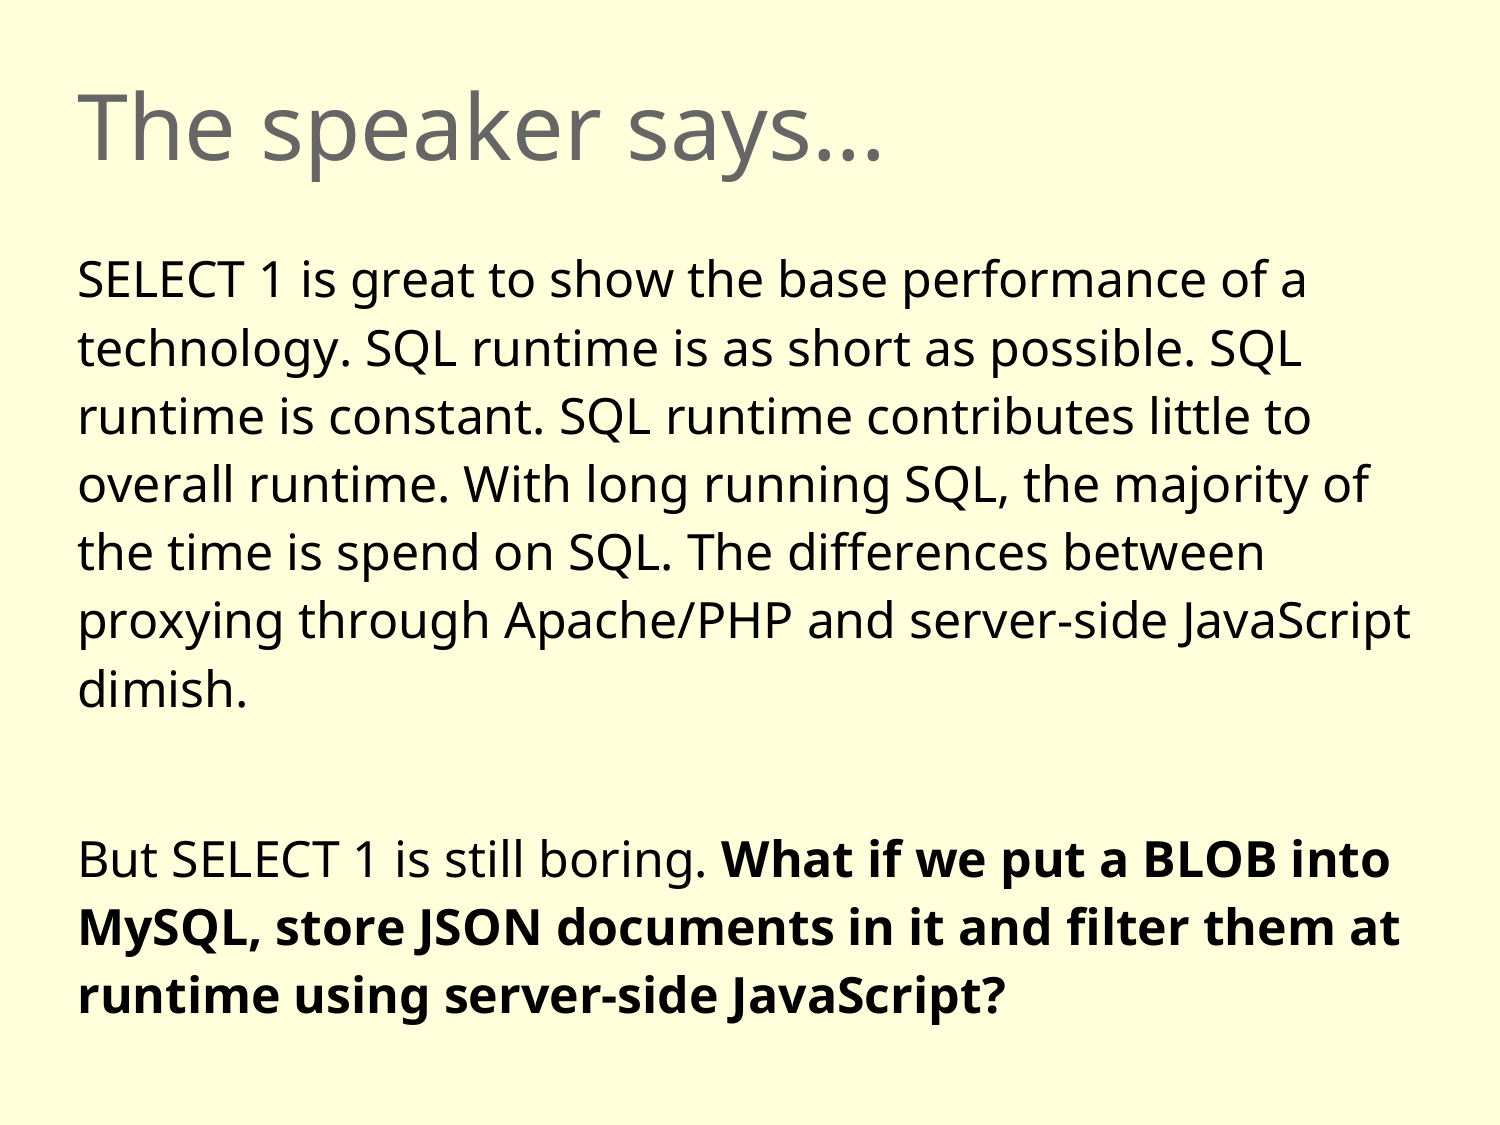

# The speaker says...
SELECT 1 is great to show the base performance of a technology. SQL runtime is as short as possible. SQL runtime is constant. SQL runtime contributes little to overall runtime. With long running SQL, the majority of the time is spend on SQL. The differences between proxying through Apache/PHP and server-side JavaScript dimish.
But SELECT 1 is still boring. What if we put a BLOB into MySQL, store JSON documents in it and filter them at runtime using server-side JavaScript?